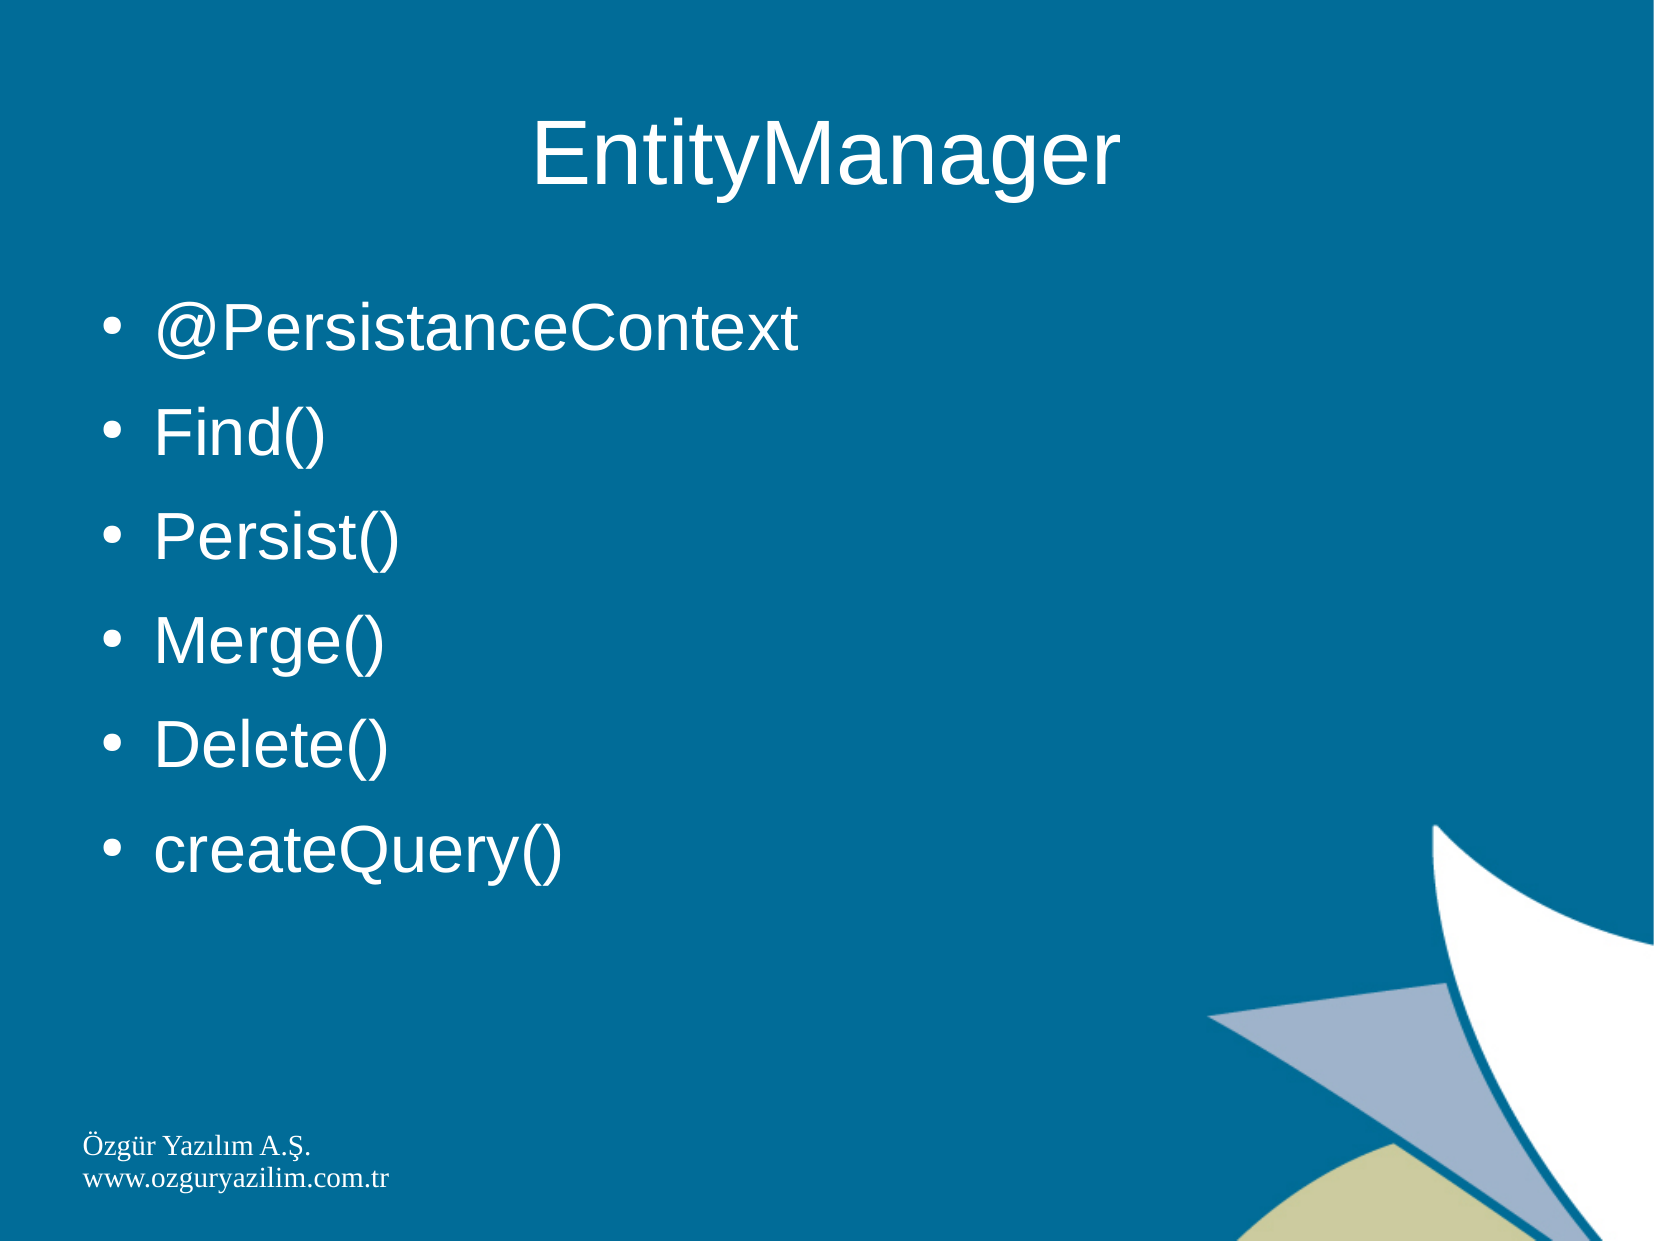

# EntityManager
@PersistanceContext
Find()
Persist()
Merge()
Delete()
createQuery()